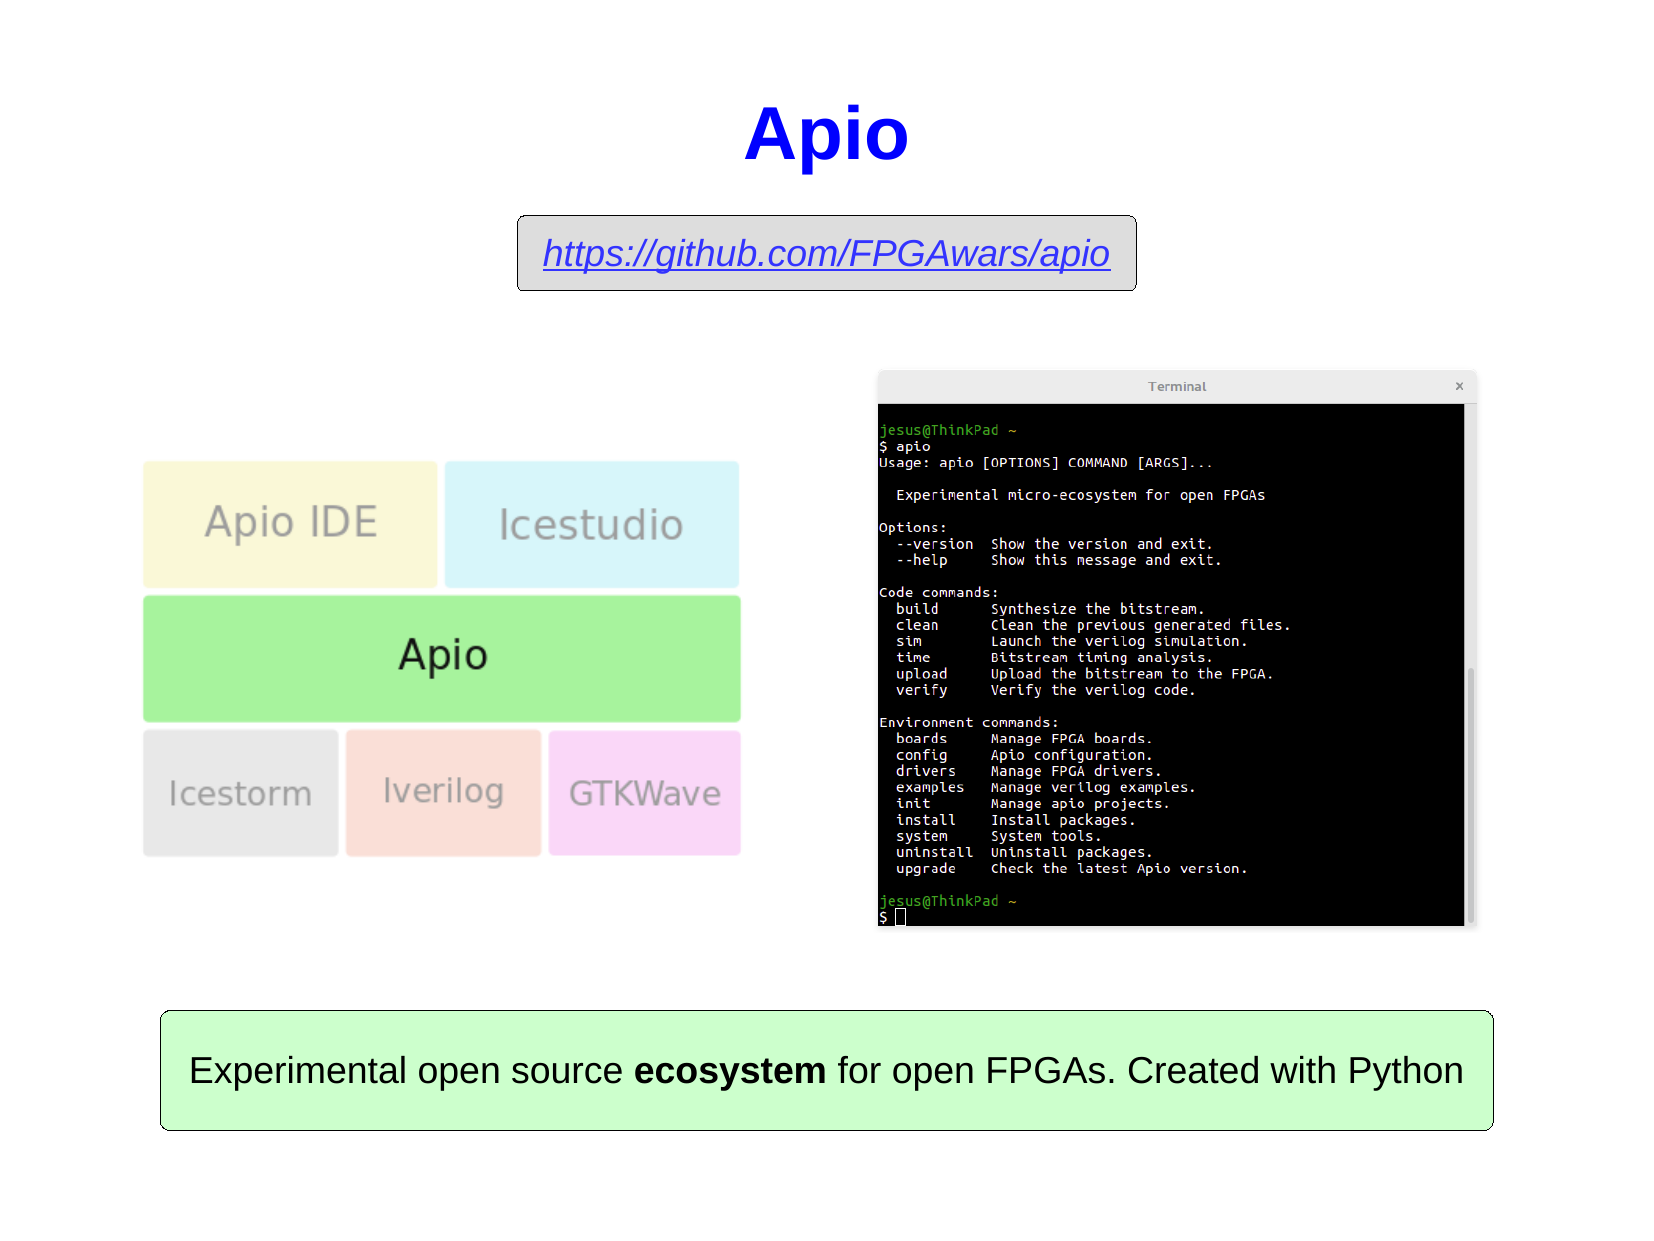

# Apio
https://github.com/FPGAwars/apio
Experimental open source ecosystem for open FPGAs. Created with Python